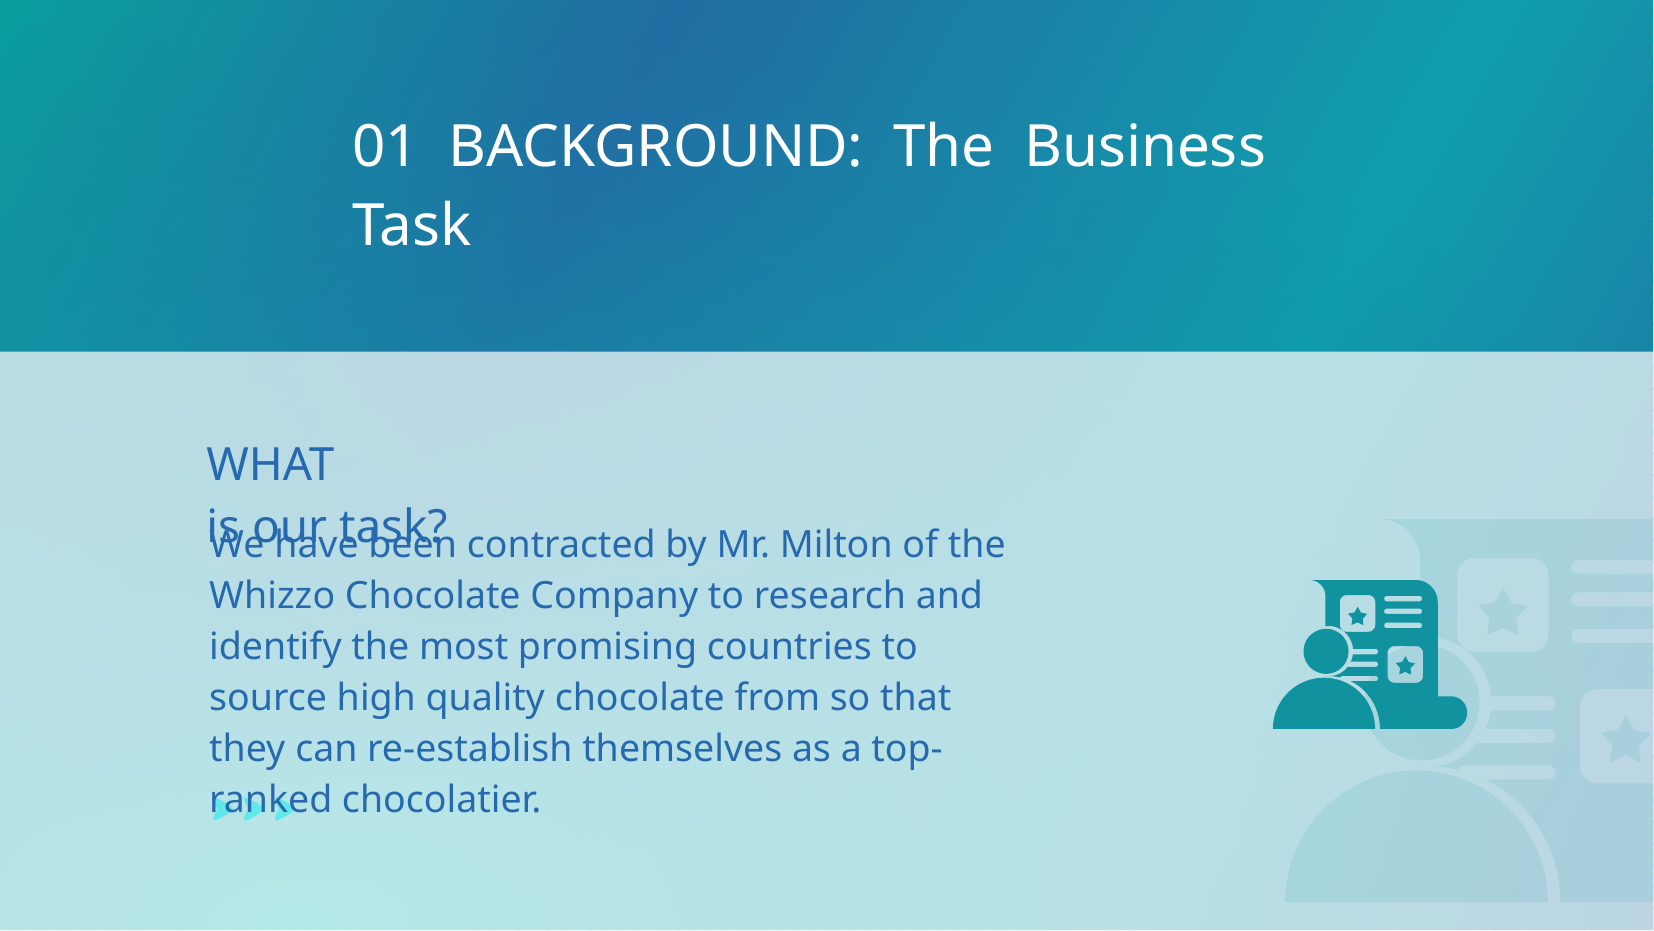

01 BACKGROUND: The Business Task
WHAT
is our task?
# We have been contracted by Mr. Milton of the Whizzo Chocolate Company to research and identify the most promising countries to source high quality chocolate from so that they can re-establish themselves as a top-ranked chocolatier.